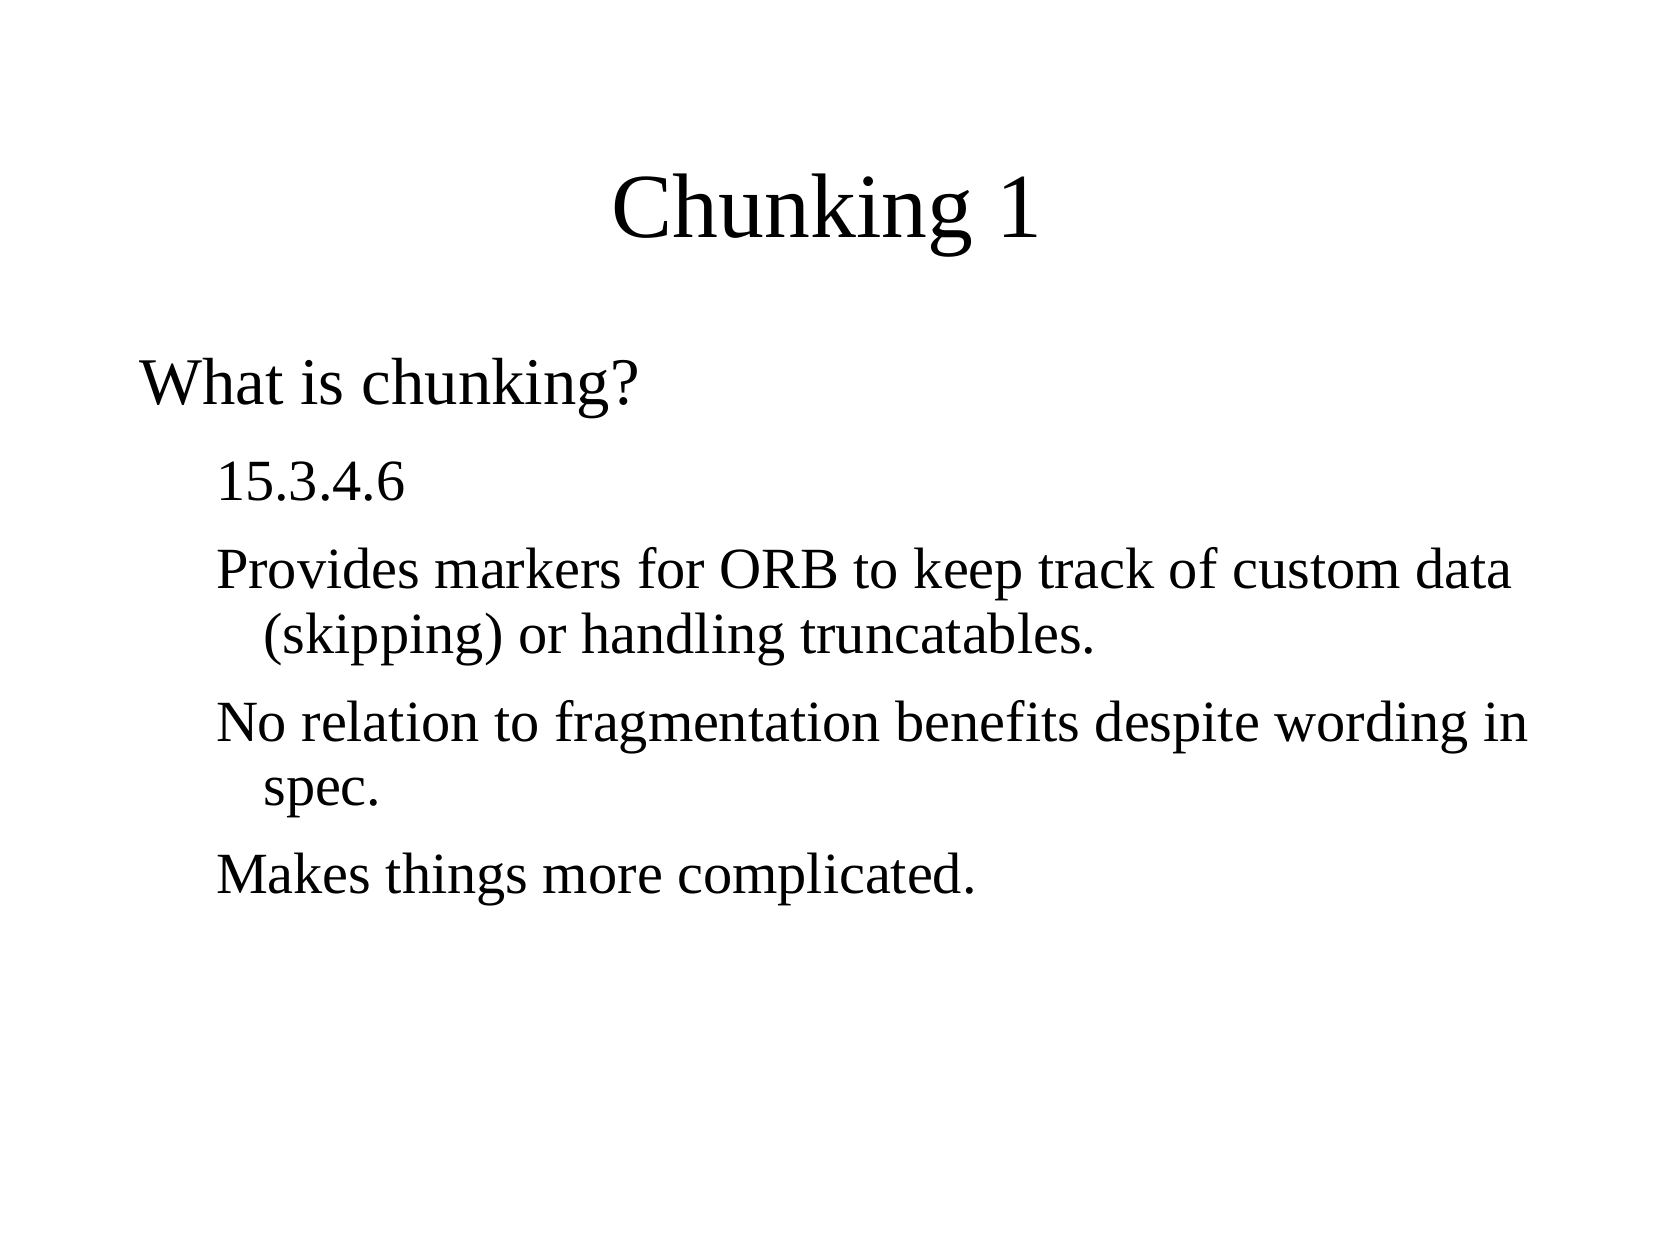

# Chunking 1
What is chunking?
15.3.4.6
Provides markers for ORB to keep track of custom data (skipping) or handling truncatables.
No relation to fragmentation benefits despite wording in spec.
Makes things more complicated.